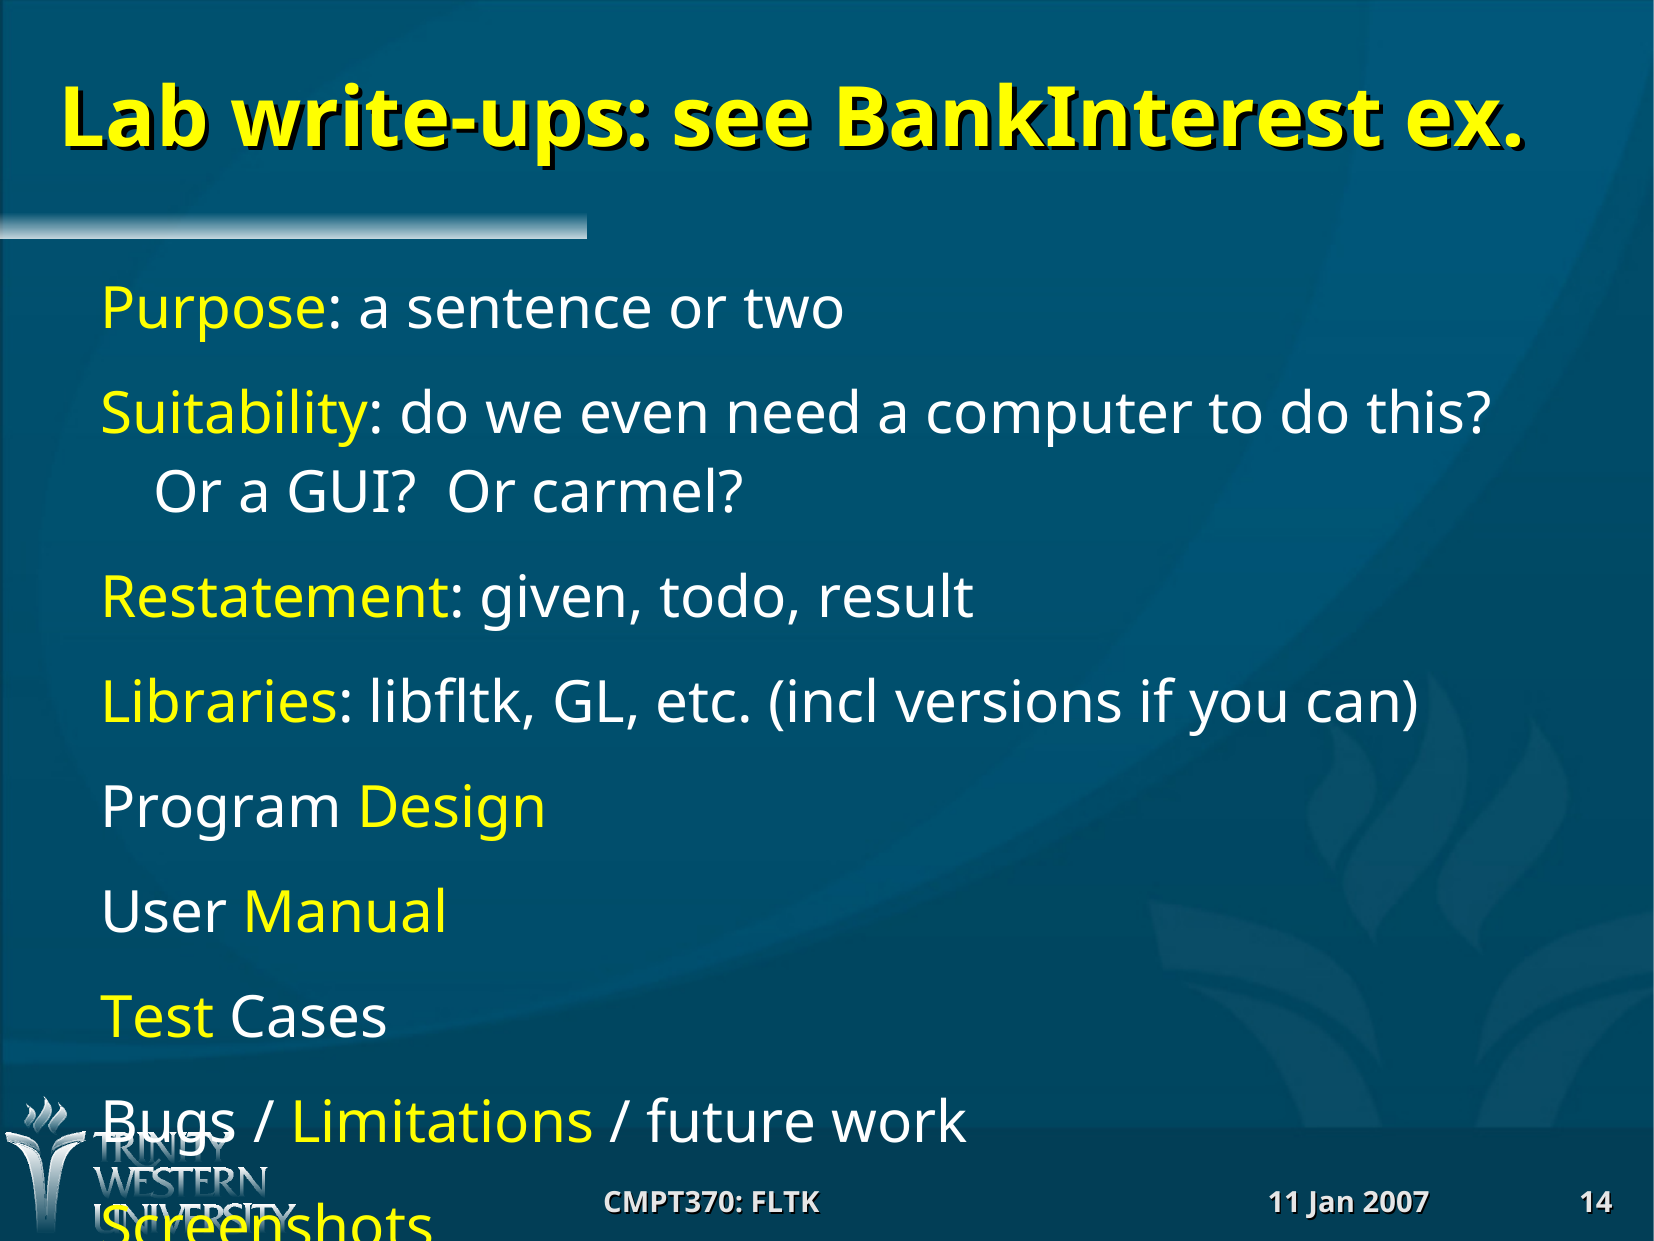

# Lab write-ups: see BankInterest ex.
Purpose: a sentence or two
Suitability: do we even need a computer to do this? Or a GUI? Or carmel?
Restatement: given, todo, result
Libraries: libfltk, GL, etc. (incl versions if you can)
Program Design
User Manual
Test Cases
Bugs / Limitations / future work
Screenshots
CMPT370: FLTK
11 Jan 2007
14